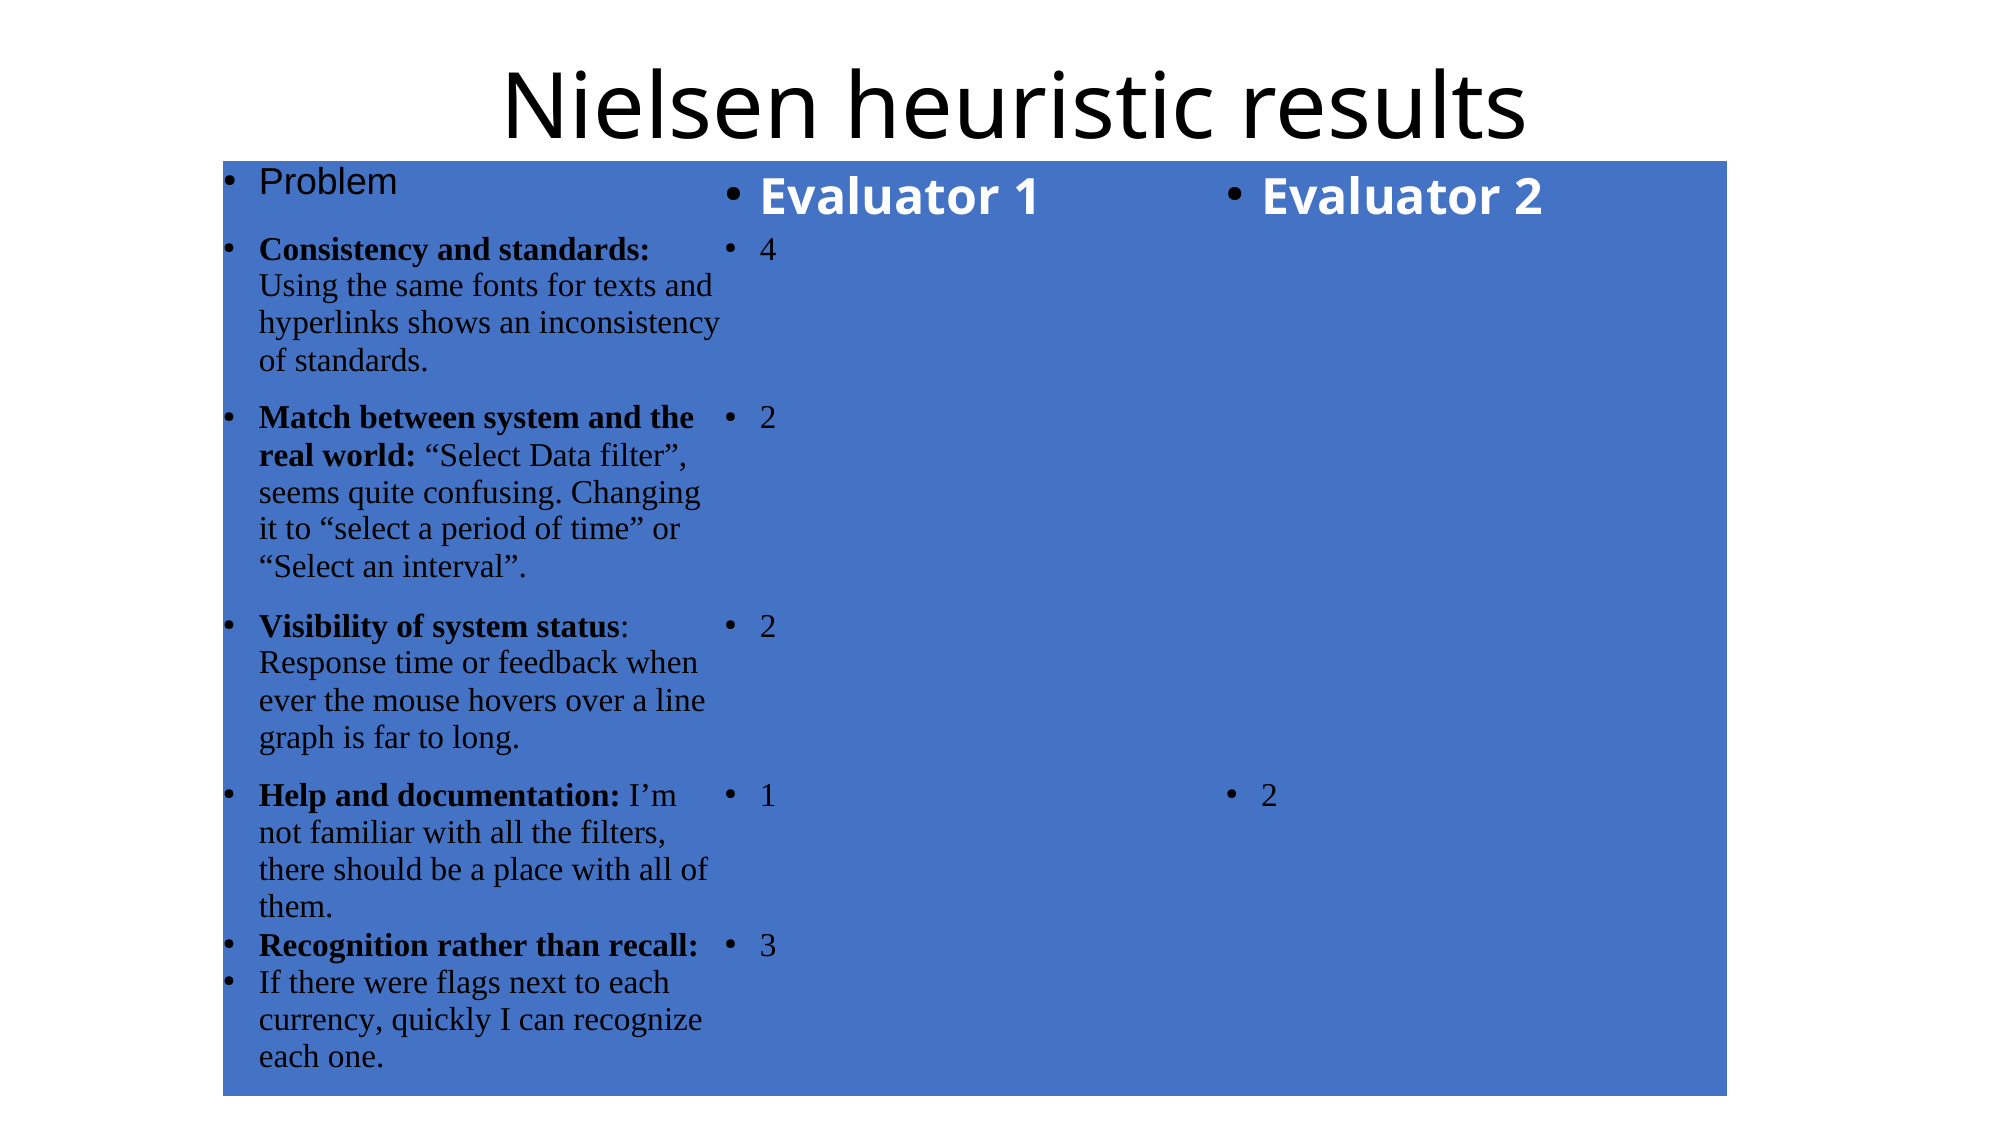

# Nielsen heuristic results
| Problem | Evaluator 1 | Evaluator 2 |
| --- | --- | --- |
| Consistency and standards: Using the same fonts for texts and hyperlinks shows an inconsistency of standards. | 4 | |
| Match between system and the real world: “Select Data filter”, seems quite confusing. Changing it to “select a period of time” or “Select an interval”. | 2 | |
| Visibility of system status: Response time or feedback when ever the mouse hovers over a line graph is far to long. | 2 | |
| Help and documentation: I’m not familiar with all the filters, there should be a place with all of them. | 1 | 2 |
| Recognition rather than recall: If there were flags next to each currency, quickly I can recognize each one. | 3 | |